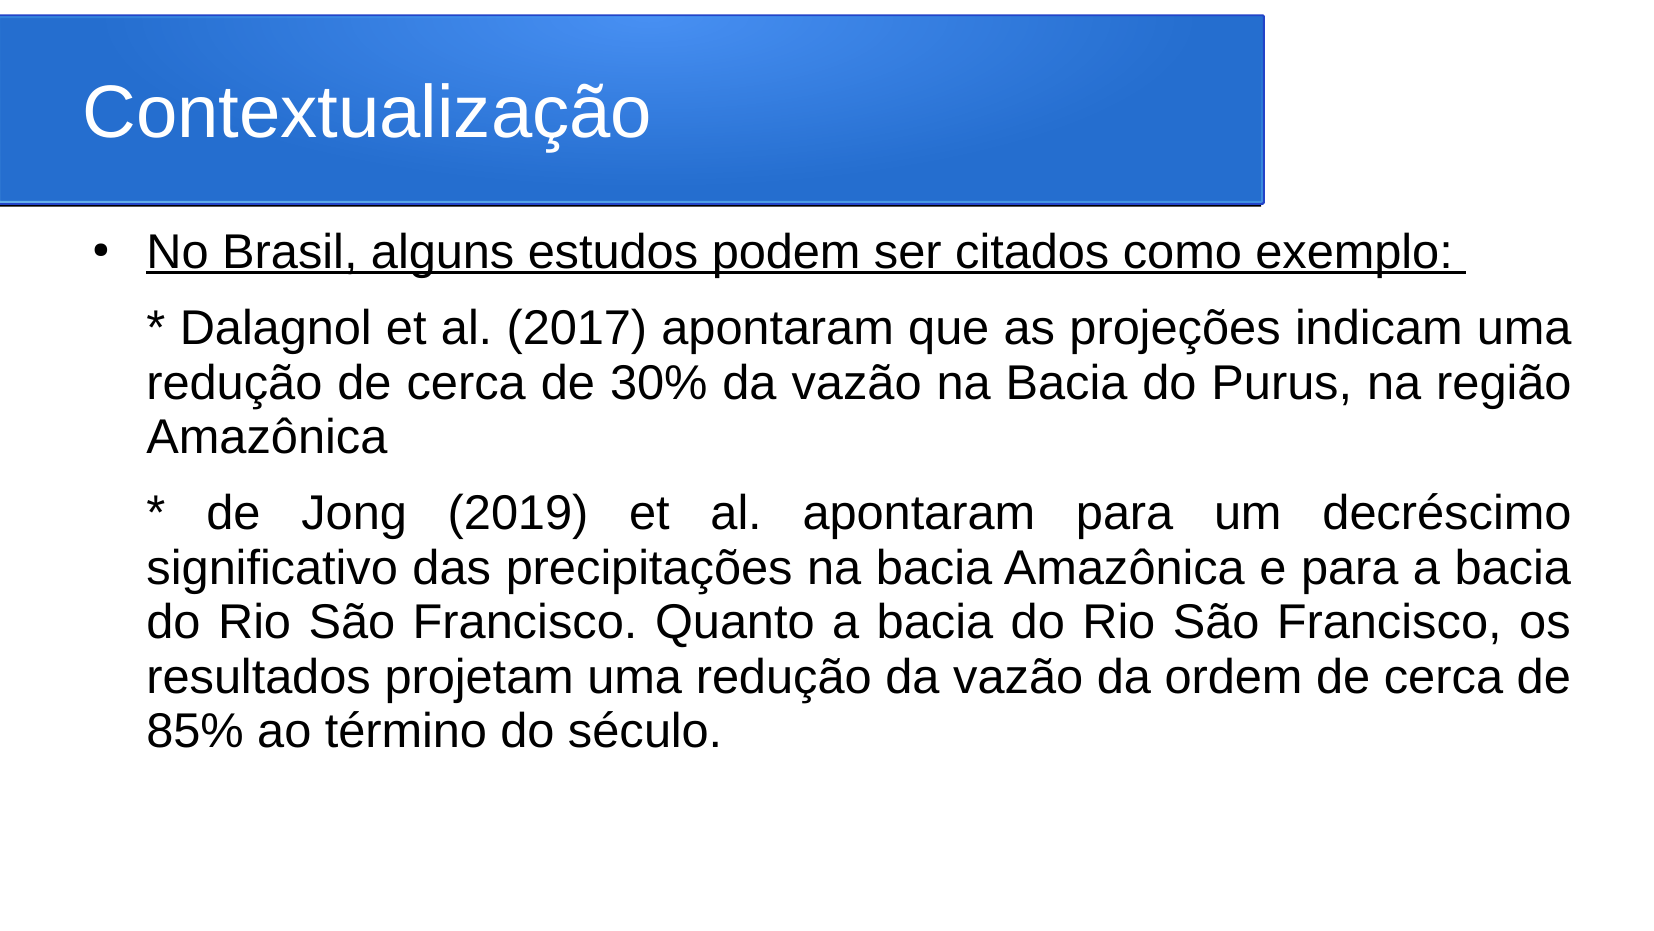

# Contextualização
No Brasil, alguns estudos podem ser citados como exemplo:
* Dalagnol et al. (2017) apontaram que as projeções indicam uma redução de cerca de 30% da vazão na Bacia do Purus, na região Amazônica
* de Jong (2019) et al. apontaram para um decréscimo significativo das precipitações na bacia Amazônica e para a bacia do Rio São Francisco. Quanto a bacia do Rio São Francisco, os resultados projetam uma redução da vazão da ordem de cerca de 85% ao término do século.